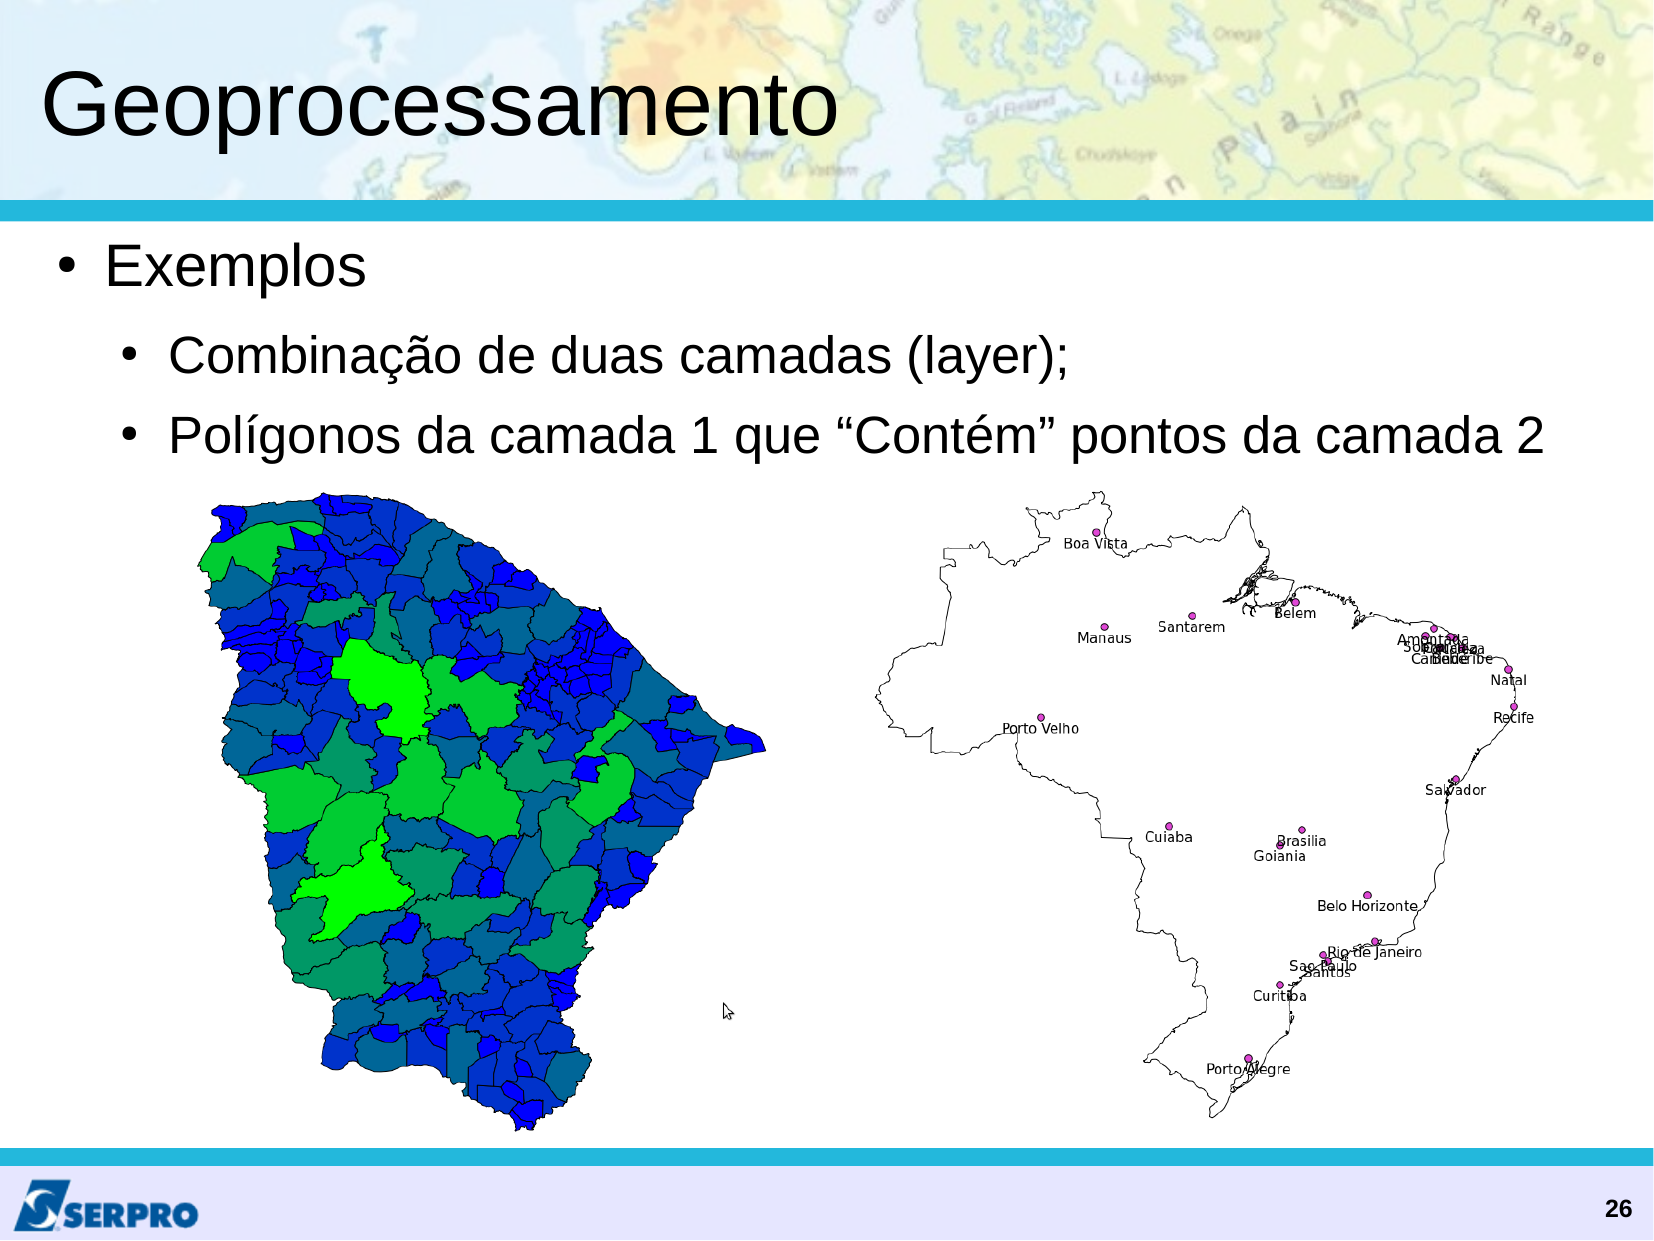

# Geoprocessamento
Exemplos
Combinação de duas camadas (layer);
Polígonos da camada 1 que “Contém” pontos da camada 2
26